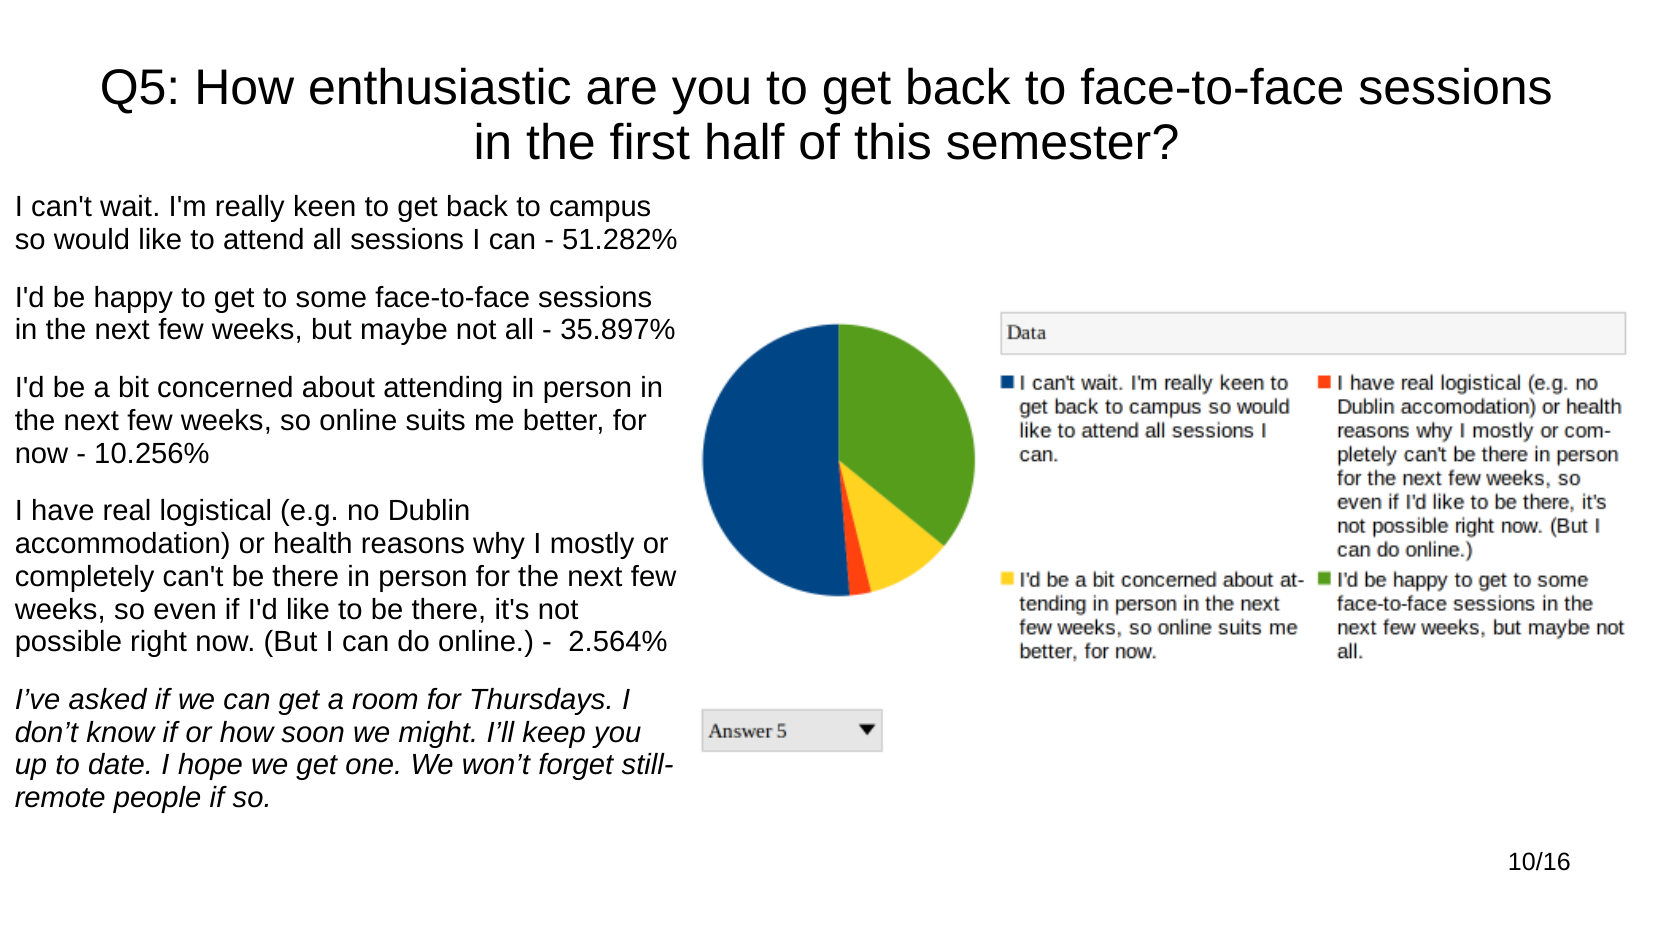

# Q5: How enthusiastic are you to get back to face-to-face sessions in the first half of this semester?
I can't wait. I'm really keen to get back to campus so would like to attend all sessions I can - 51.282%
I'd be happy to get to some face-to-face sessions in the next few weeks, but maybe not all - 35.897%
I'd be a bit concerned about attending in person in the next few weeks, so online suits me better, for now - 10.256%
I have real logistical (e.g. no Dublin accommodation) or health reasons why I mostly or completely can't be there in person for the next few weeks, so even if I'd like to be there, it's not possible right now. (But I can do online.) - 2.564%
I’ve asked if we can get a room for Thursdays. I don’t know if or how soon we might. I’ll keep you up to date. I hope we get one. We won’t forget still-remote people if so.
10